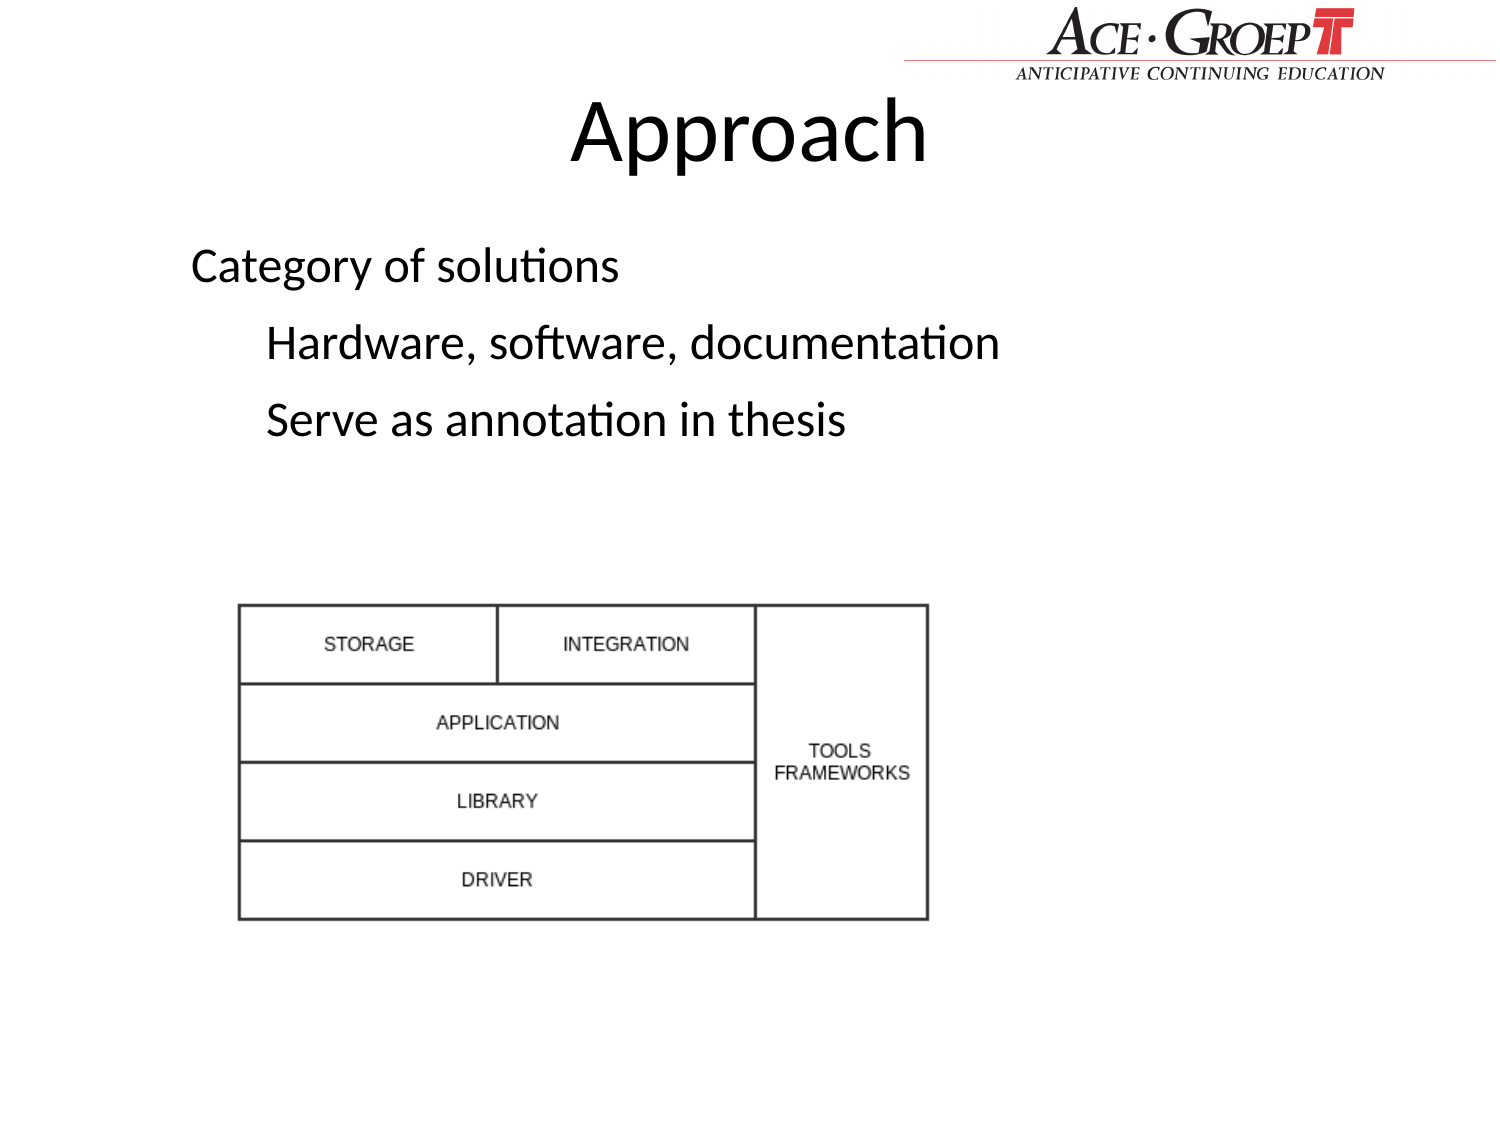

# Approach
Category of solutions
	Hardware, software, documentation
	Serve as annotation in thesis